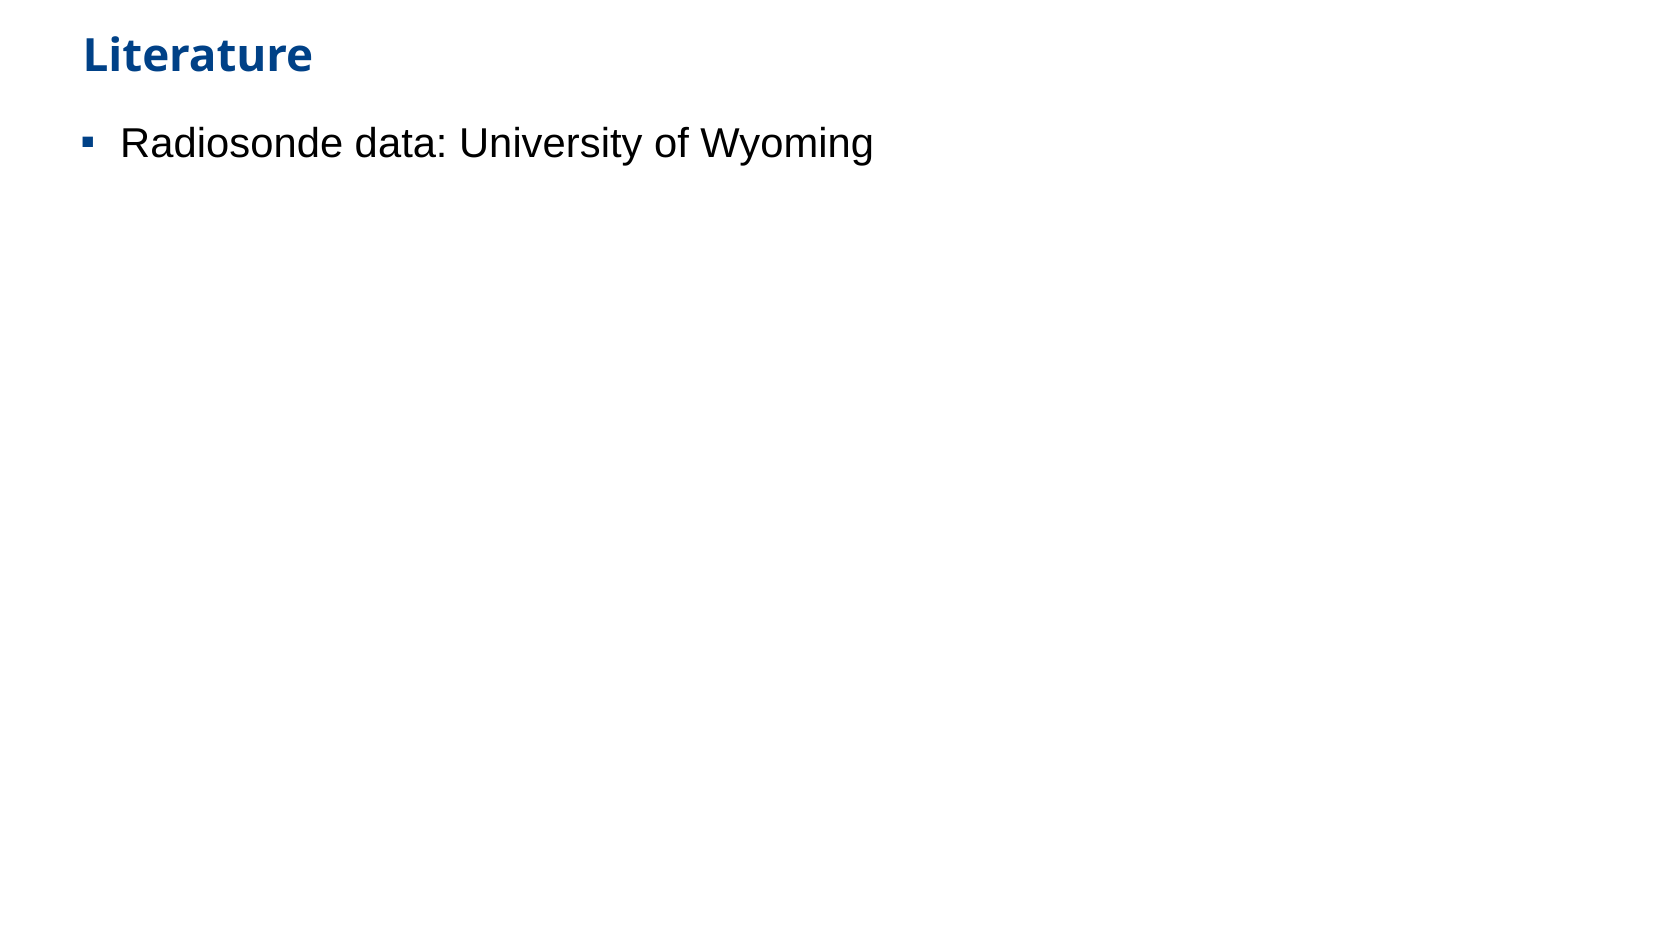

# Literature
Radiosonde data: University of Wyoming